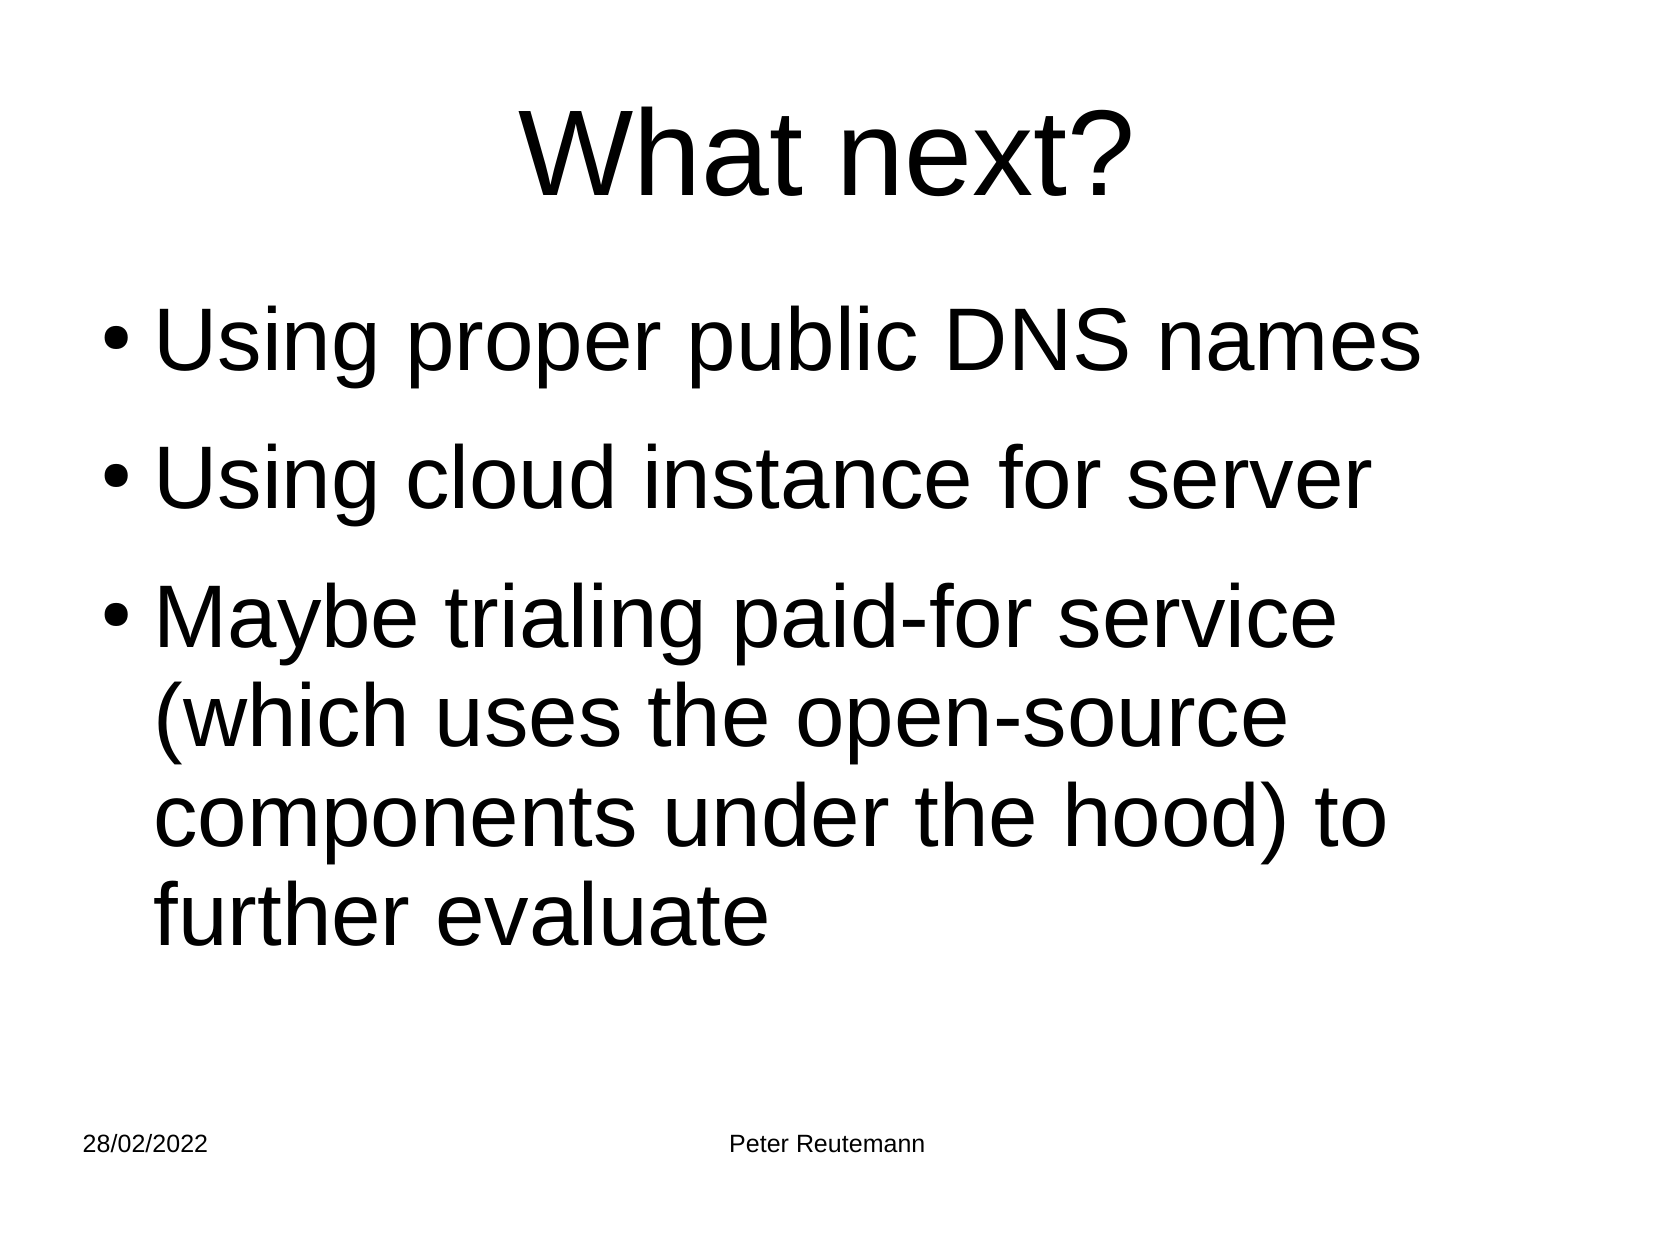

# What next?
Using proper public DNS names
Using cloud instance for server
Maybe trialing paid-for service (which uses the open-source components under the hood) to further evaluate
28/02/2022
Peter Reutemann